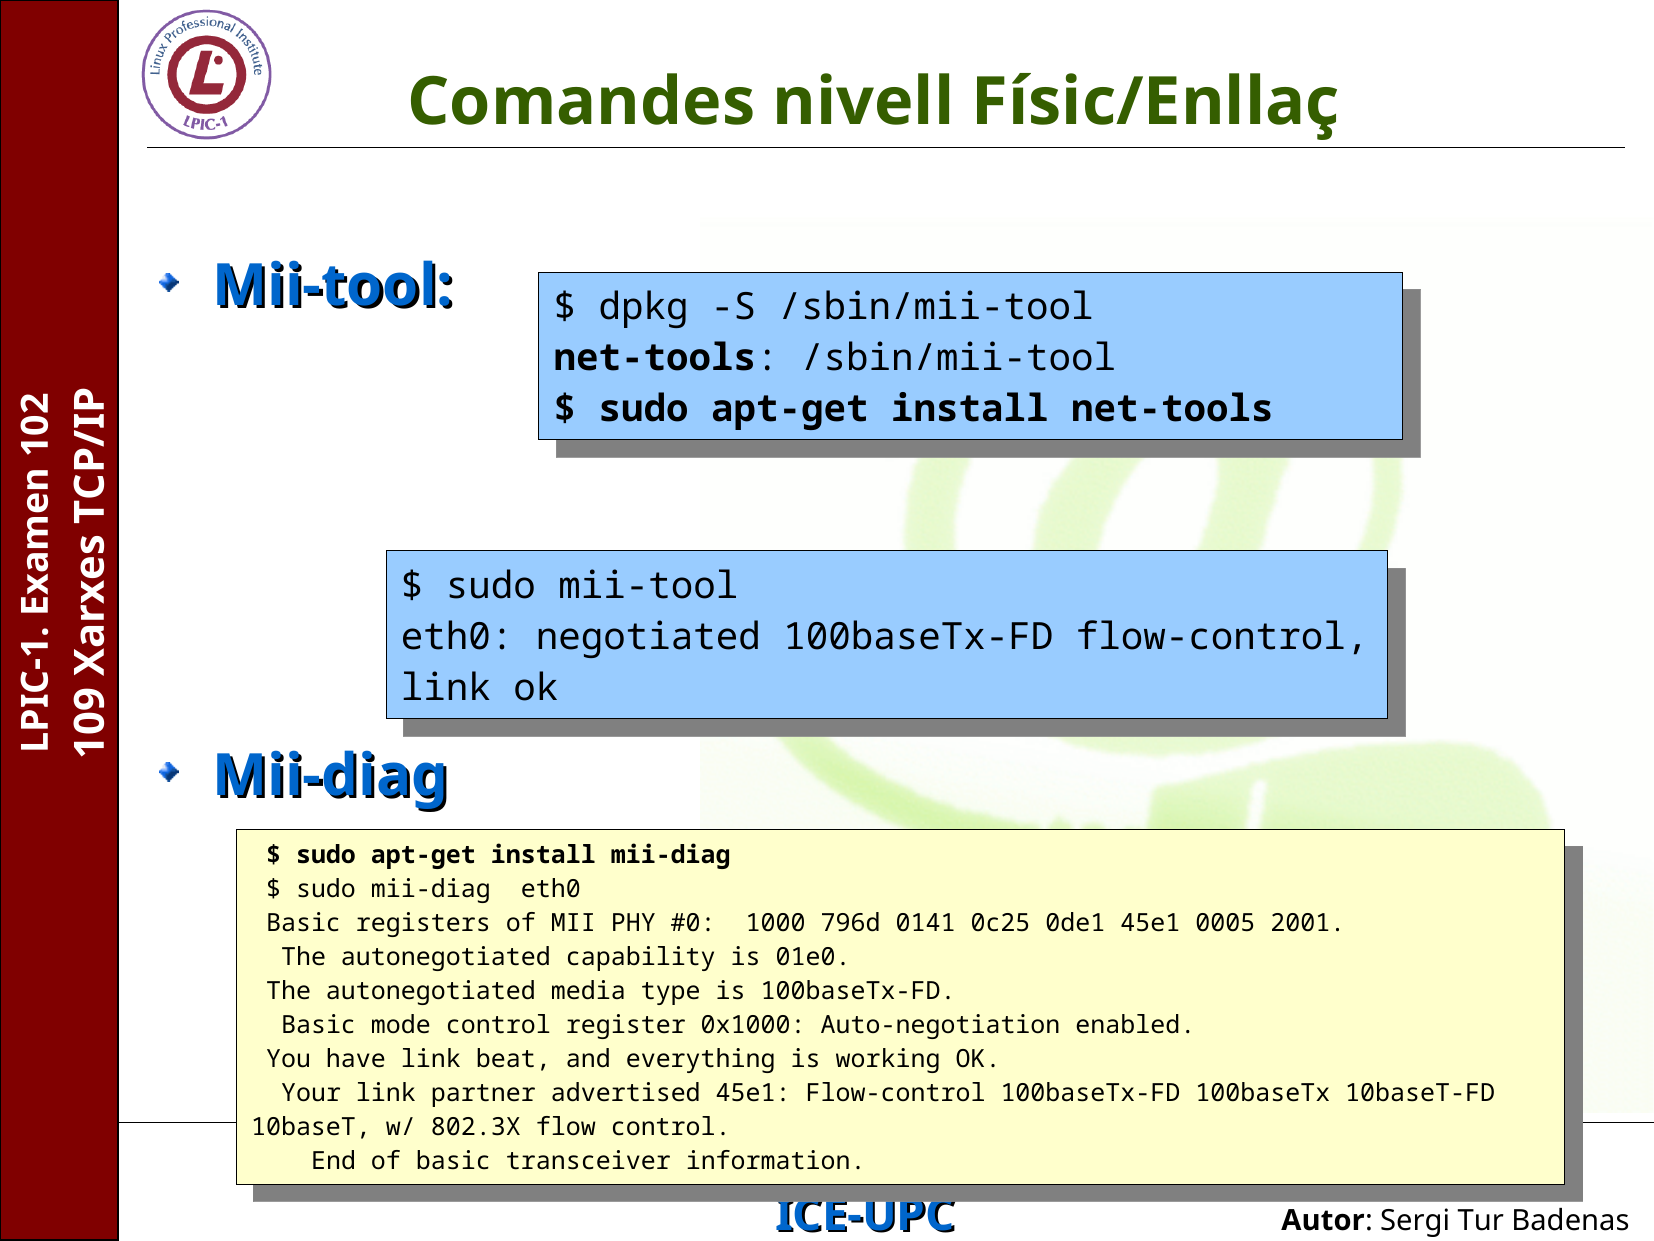

# Comandes nivell Físic/Enllaç
Mii-tool:
Mii-diag
$ dpkg -S /sbin/mii-tool
net-tools: /sbin/mii-tool
$ sudo apt-get install net-tools
$ sudo mii-tool
eth0: negotiated 100baseTx-FD flow-control, link ok
 $ sudo apt-get install mii-diag
 $ sudo mii-diag eth0
 Basic registers of MII PHY #0: 1000 796d 0141 0c25 0de1 45e1 0005 2001.
 The autonegotiated capability is 01e0.
 The autonegotiated media type is 100baseTx-FD.
 Basic mode control register 0x1000: Auto-negotiation enabled.
 You have link beat, and everything is working OK.
 Your link partner advertised 45e1: Flow-control 100baseTx-FD 100baseTx 10baseT-FD 10baseT, w/ 802.3X flow control.
 End of basic transceiver information.